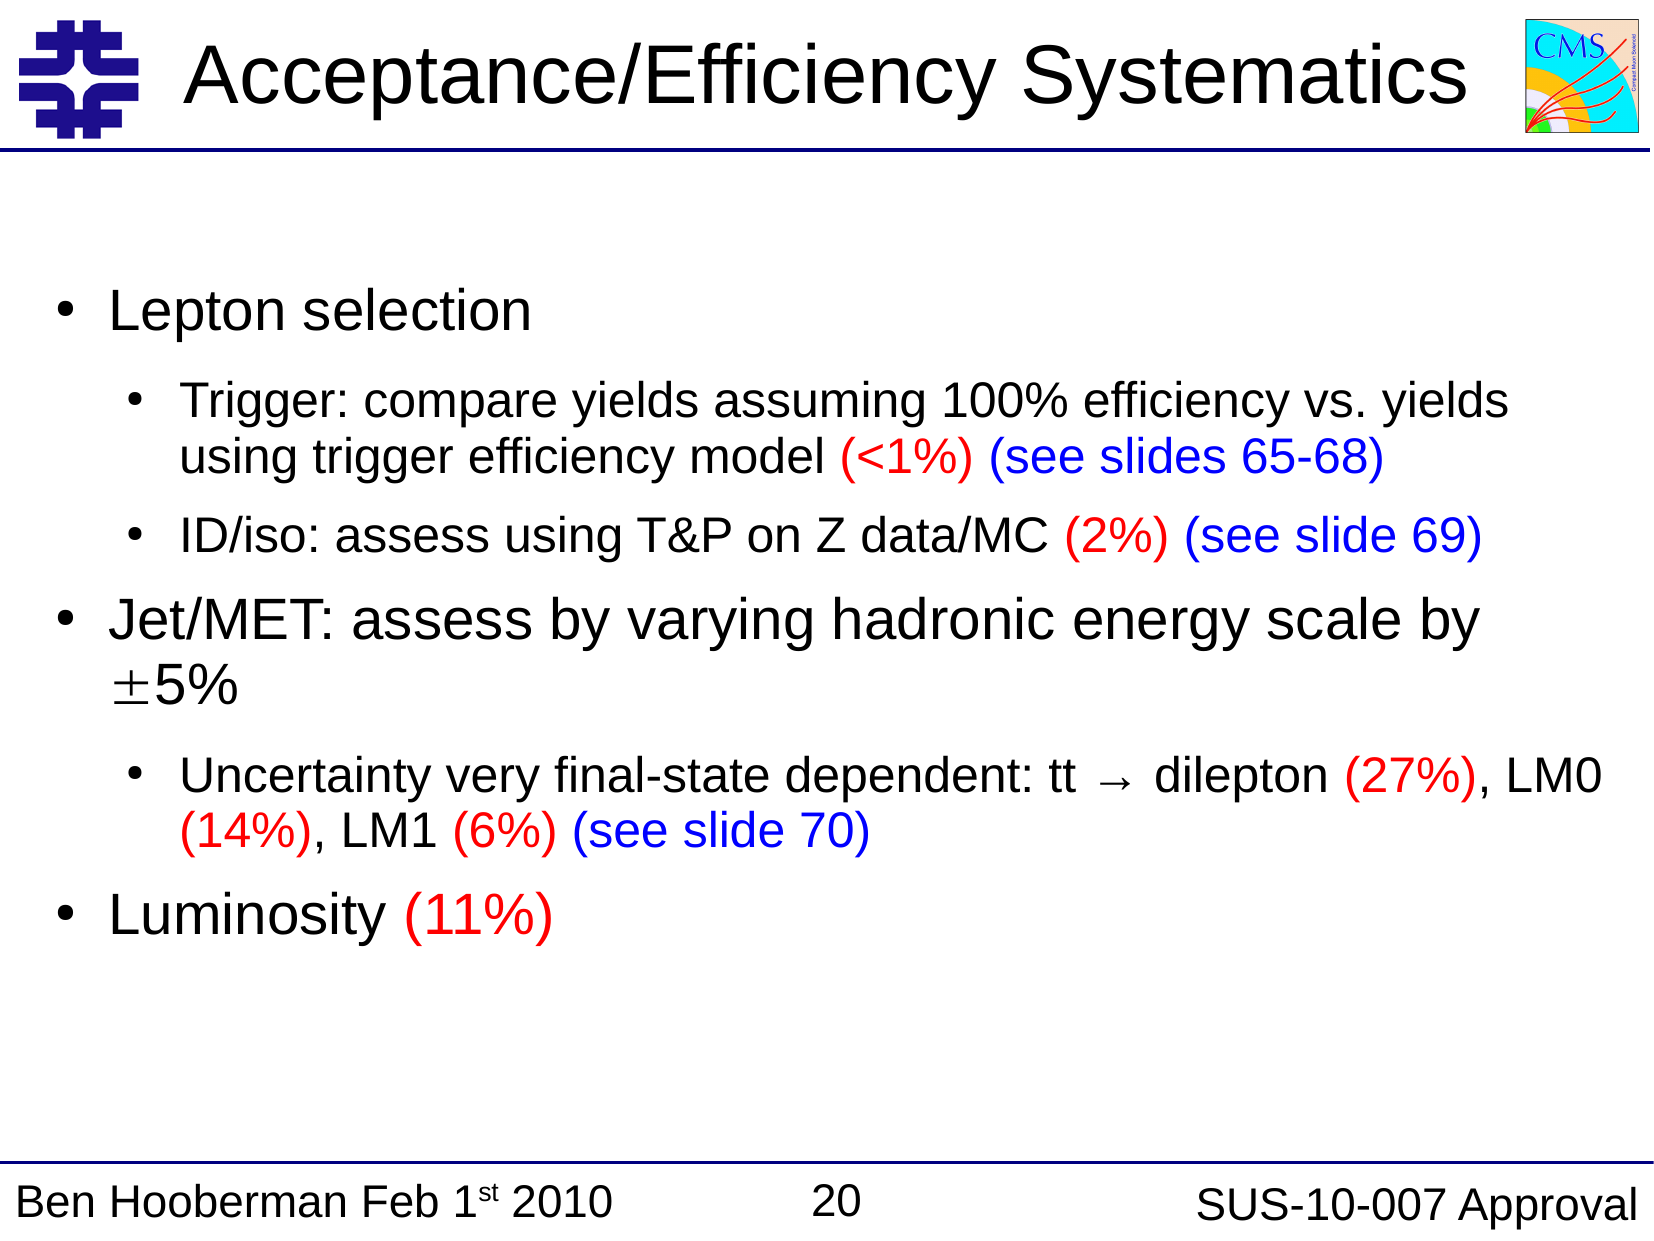

# Acceptance/Efficiency Systematics
Lepton selection
Trigger: compare yields assuming 100% efficiency vs. yields using trigger efficiency model (<1%) (see slides 65-68)
ID/iso: assess using T&P on Z data/MC (2%) (see slide 69)
Jet/MET: assess by varying hadronic energy scale by 5%
Uncertainty very final-state dependent: tt → dilepton (27%), LM0 (14%), LM1 (6%) (see slide 70)
Luminosity (11%)
20